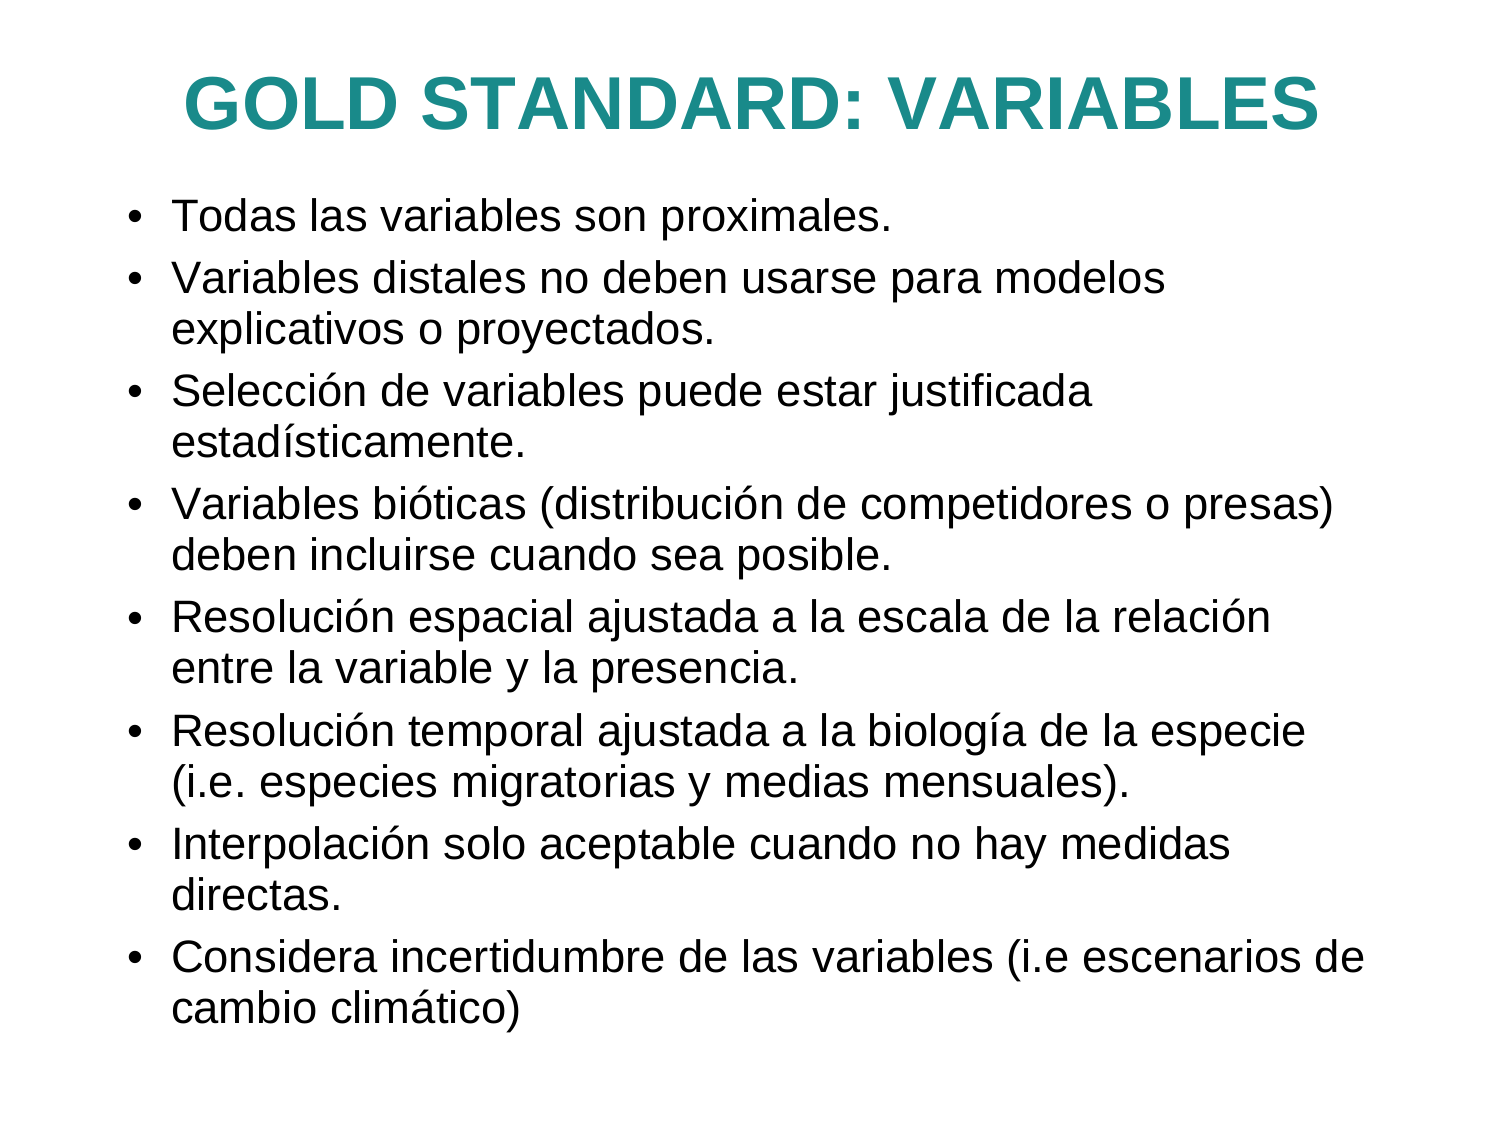

# GOLD STANDARD: VARIABLES
Todas las variables son proximales.
Variables distales no deben usarse para modelos explicativos o proyectados.
Selección de variables puede estar justificada estadísticamente.
Variables bióticas (distribución de competidores o presas) deben incluirse cuando sea posible.
Resolución espacial ajustada a la escala de la relación entre la variable y la presencia.
Resolución temporal ajustada a la biología de la especie (i.e. especies migratorias y medias mensuales).
Interpolación solo aceptable cuando no hay medidas directas.
Considera incertidumbre de las variables (i.e escenarios de cambio climático)